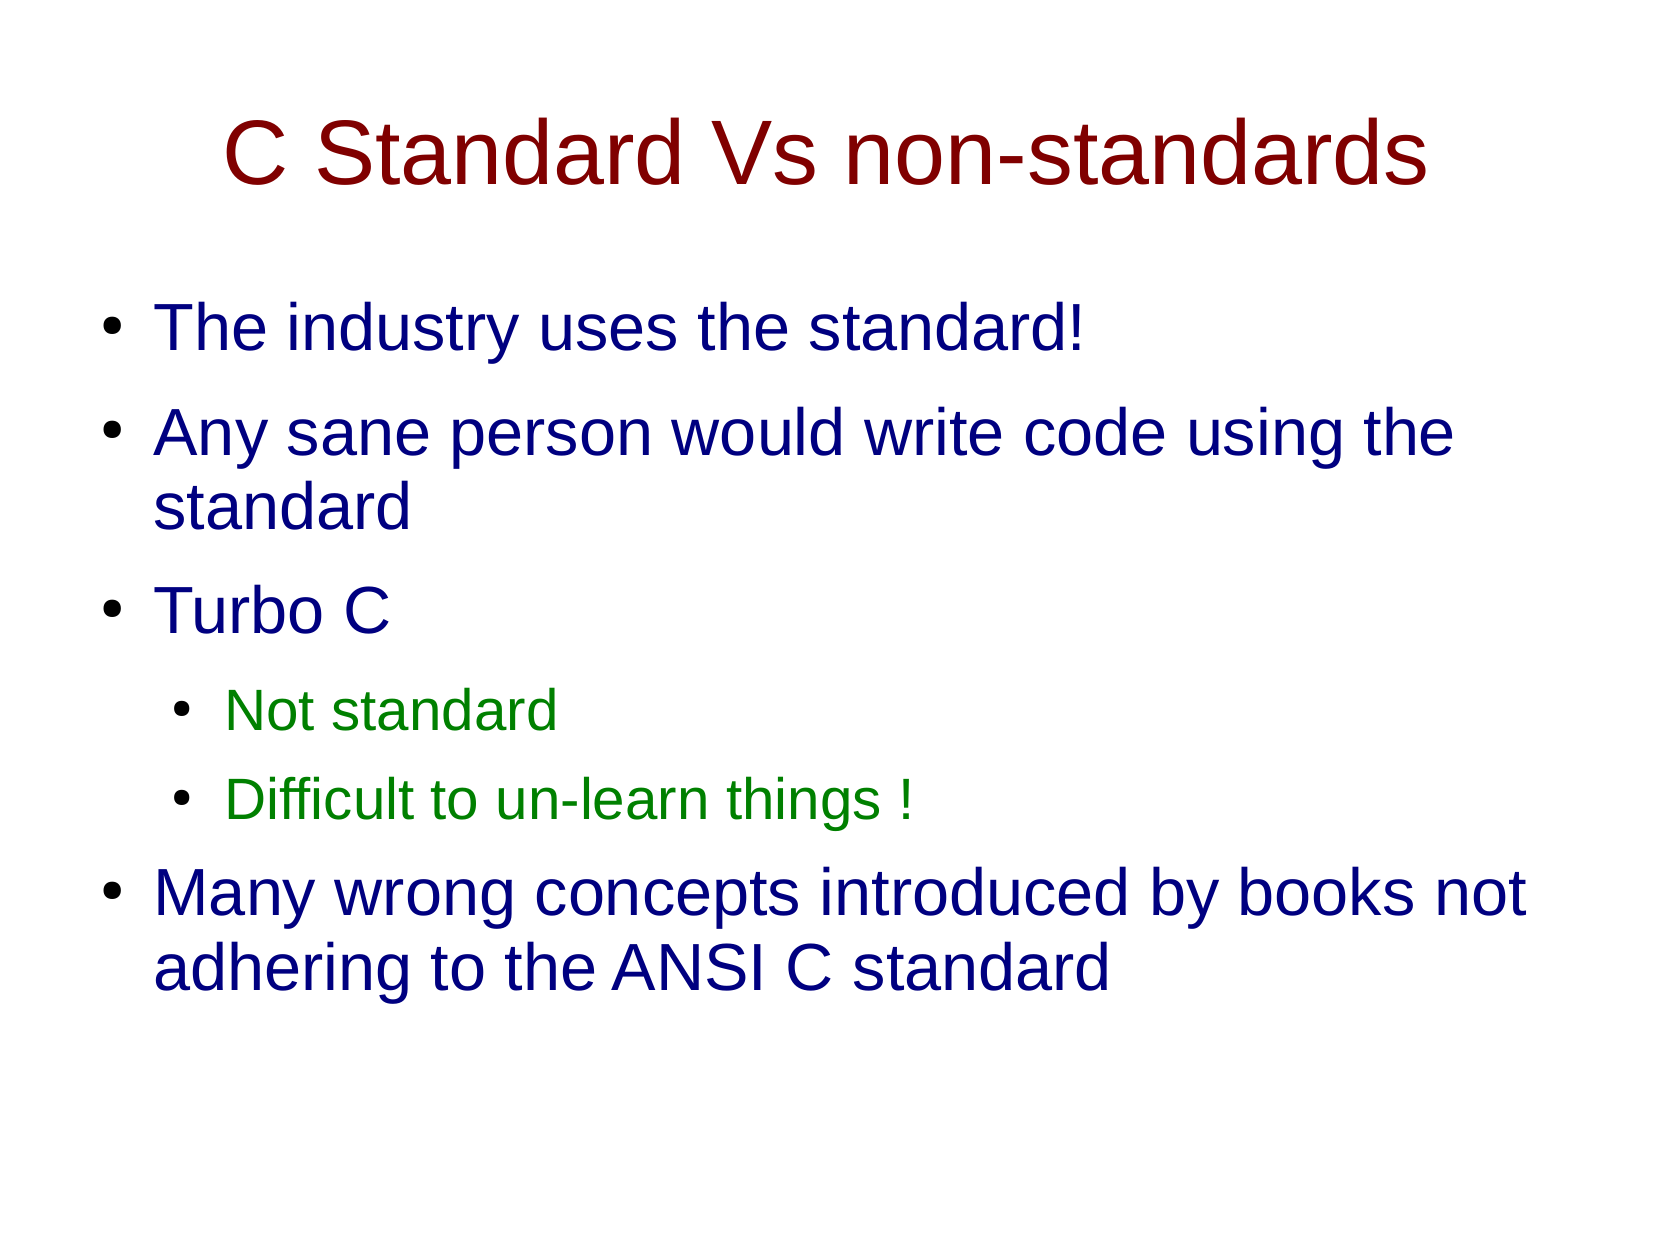

# C Standard Vs non-standards
The industry uses the standard!
Any sane person would write code using the standard
Turbo C
Not standard
Difficult to un-learn things !
Many wrong concepts introduced by books not adhering to the ANSI C standard